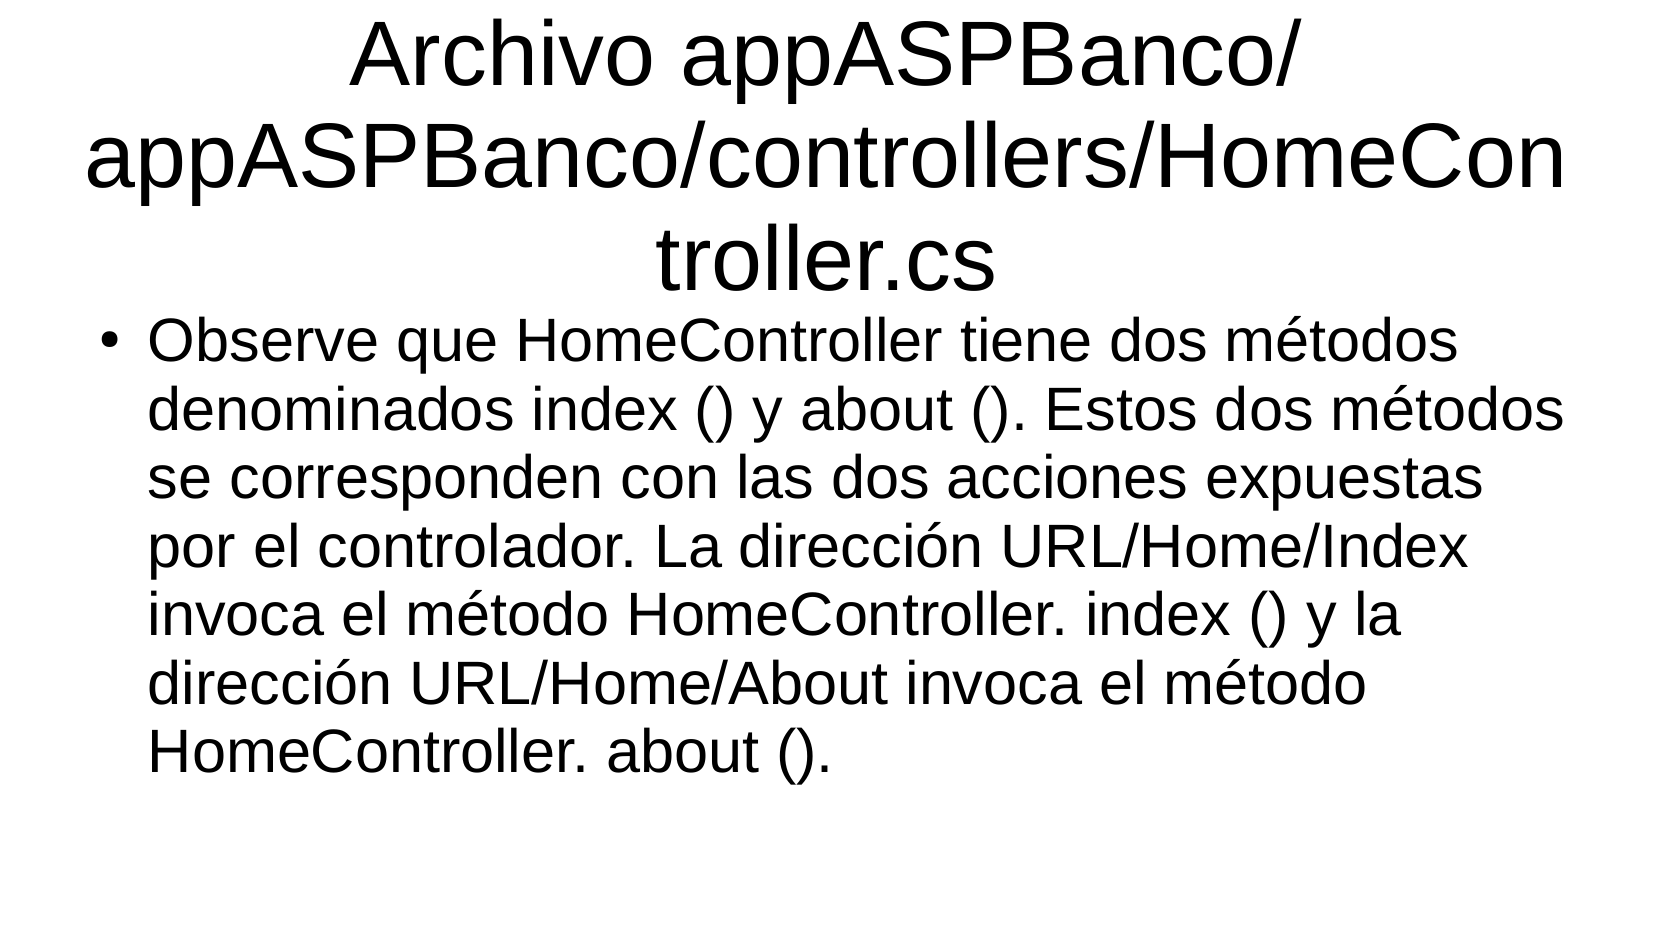

# Archivo appASPBanco/ appASPBanco/controllers/HomeController.cs
Observe que HomeController tiene dos métodos denominados index () y about (). Estos dos métodos se corresponden con las dos acciones expuestas por el controlador. La dirección URL/Home/Index invoca el método HomeController. index () y la dirección URL/Home/About invoca el método HomeController. about ().